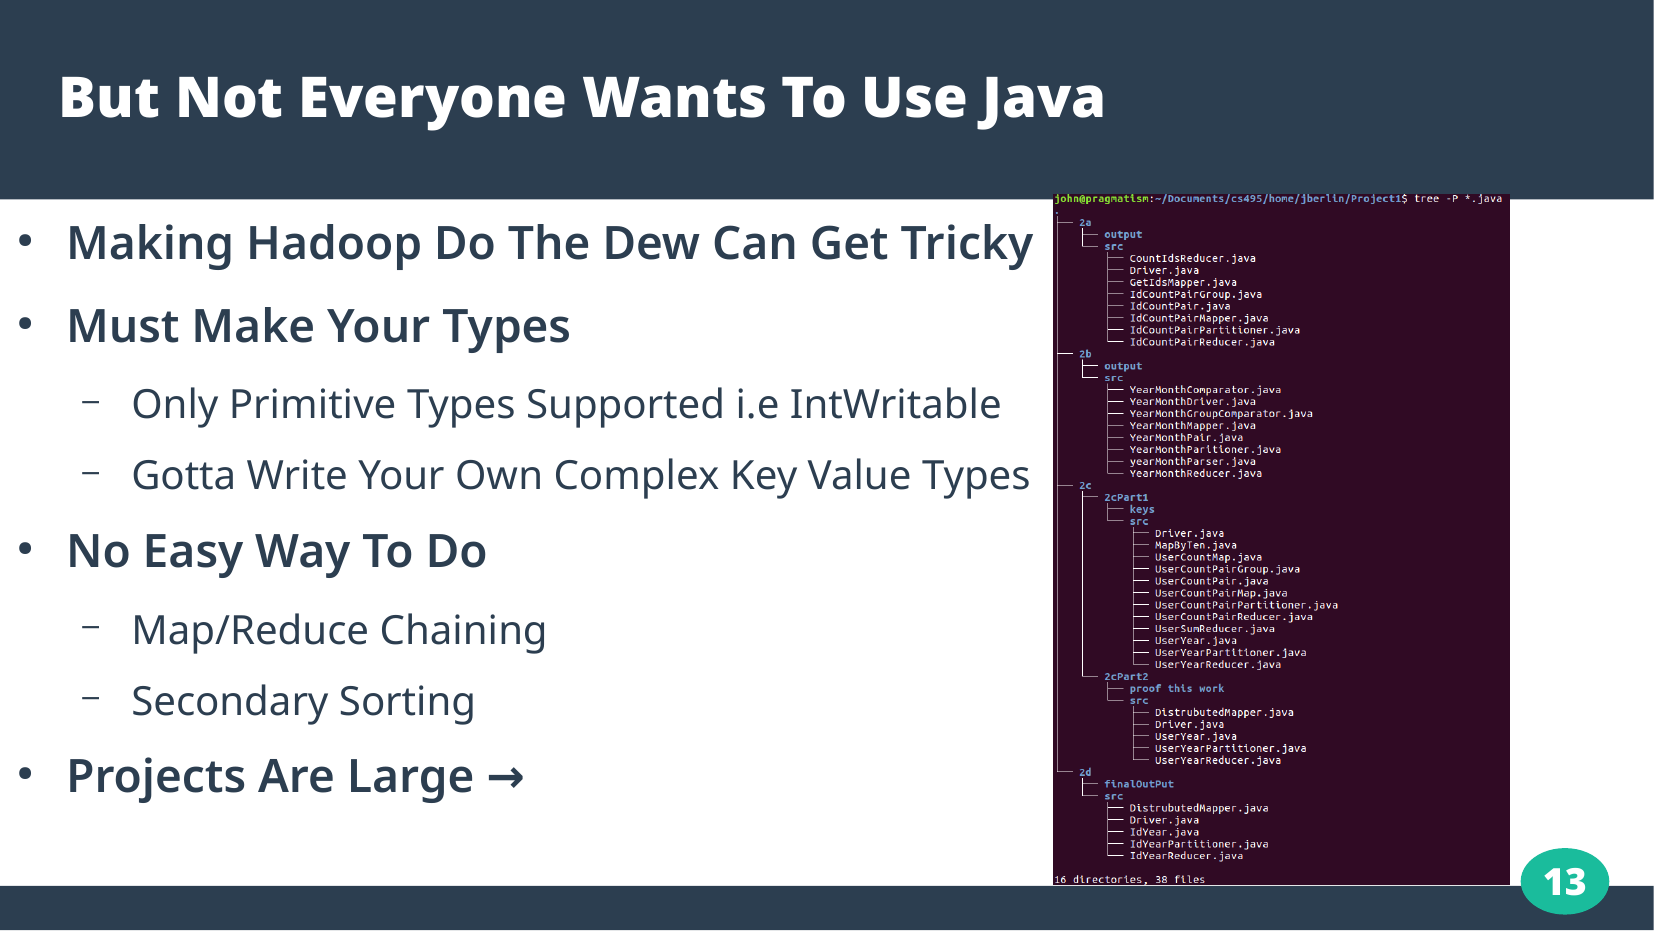

# But Not Everyone Wants To Use Java
Making Hadoop Do The Dew Can Get Tricky
Must Make Your Types
Only Primitive Types Supported i.e IntWritable
Gotta Write Your Own Complex Key Value Types
No Easy Way To Do
Map/Reduce Chaining
Secondary Sorting
Projects Are Large →
13